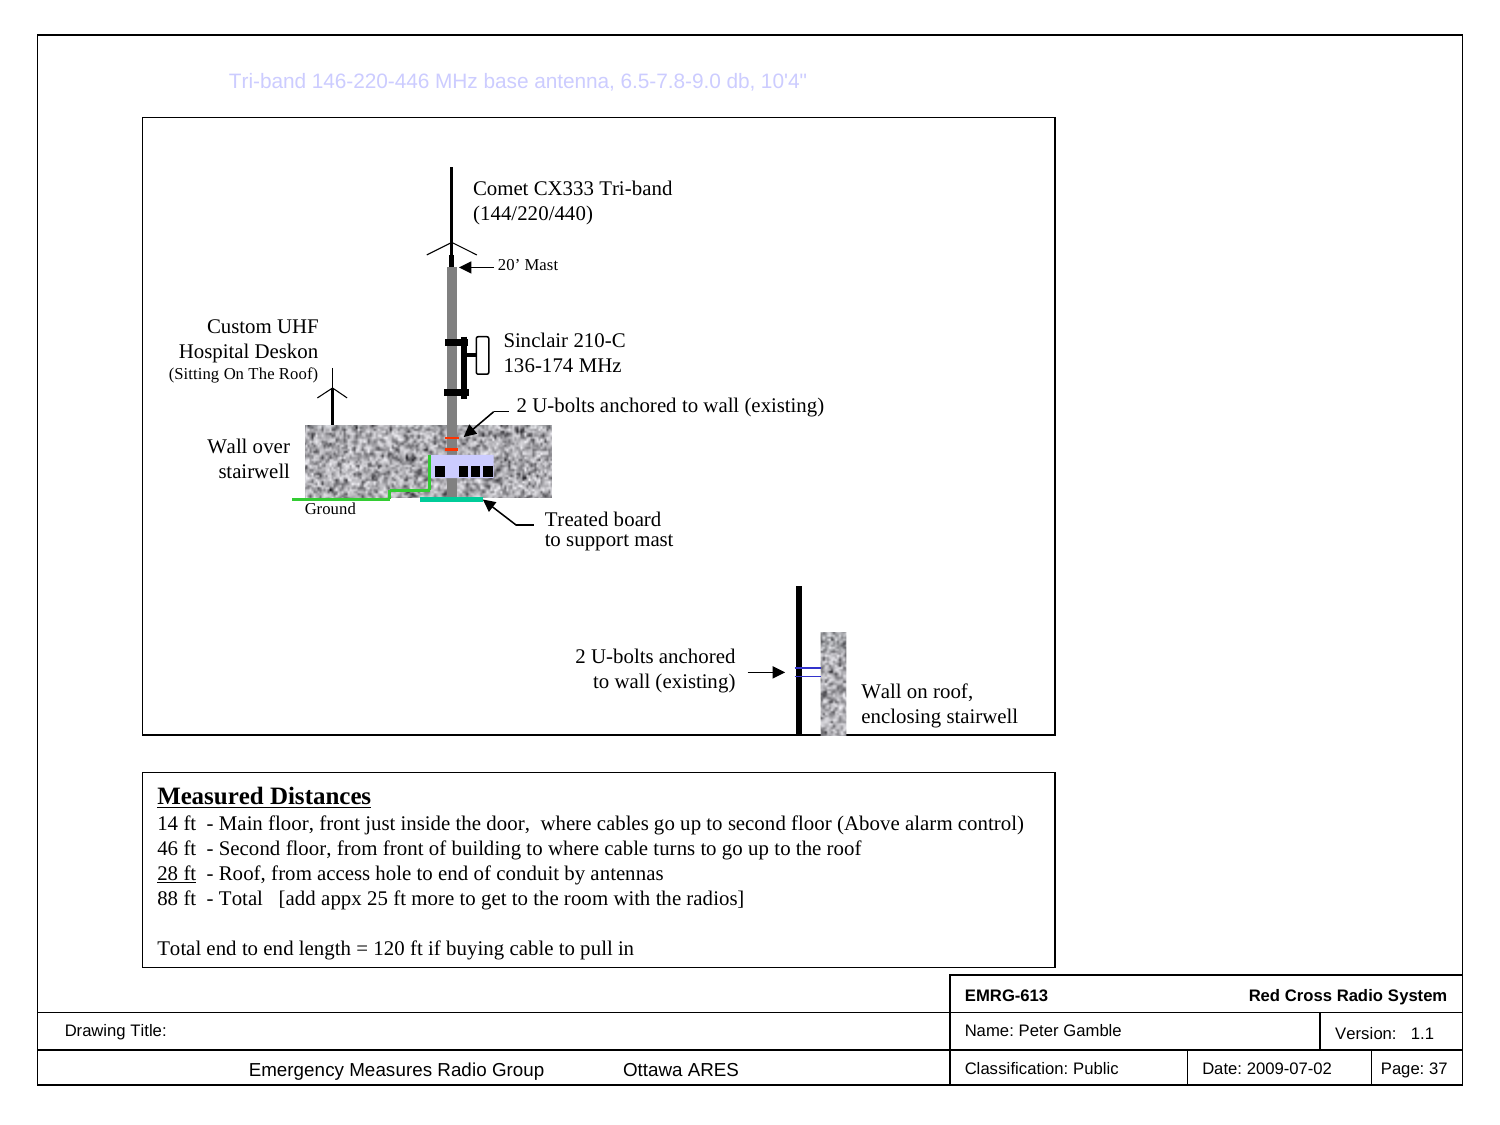

Tri-band 146-220-446 MHz base antenna, 6.5-7.8-9.0 db, 10'4"
Comet CX333 Tri-band
(144/220/440)
20’ Mast
Custom UHF
Hospital Deskon
(Sitting On The Roof)
Sinclair 210-C
136-174 MHz
2 U-bolts anchored to wall (existing)
Wall over
stairwell
Ground
Treated board
to support mast
2 U-bolts anchored
to wall (existing)
Wall on roof,
enclosing stairwell
Measured Distances
14 ft - Main floor, front just inside the door, where cables go up to second floor (Above alarm control)
46 ft - Second floor, from front of building to where cable turns to go up to the roof
28 ft - Roof, from access hole to end of conduit by antennas
88 ft - Total [add appx 25 ft more to get to the room with the radios]
Total end to end length = 120 ft if buying cable to pull in
Emergency Measures Radio Group Ottawa ARES
Page: